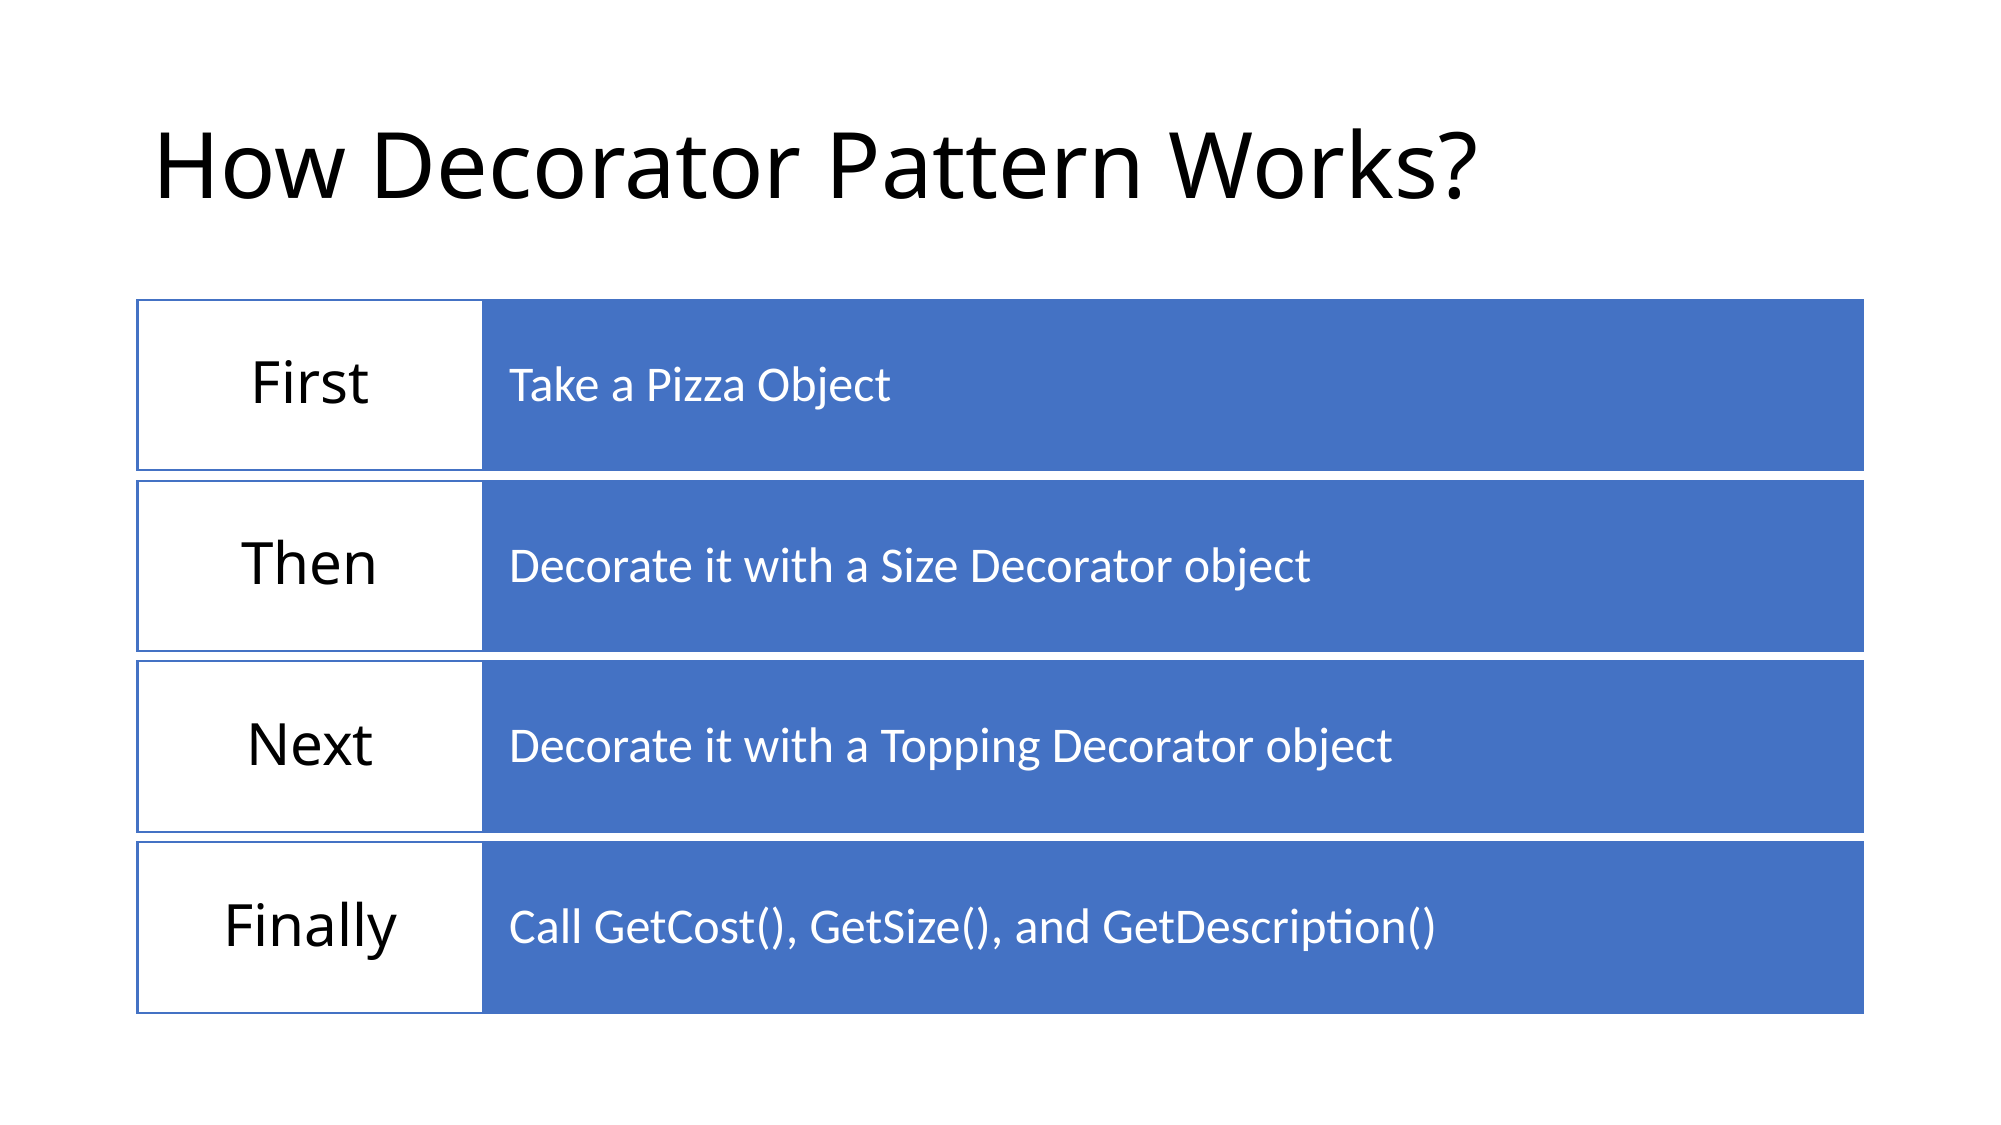

# How Decorator Pattern Works?
First
Take a Pizza Object
Then
Decorate it with a Size Decorator object
Next
Decorate it with a Topping Decorator object
Finally
Call GetCost(), GetSize(), and GetDescription()